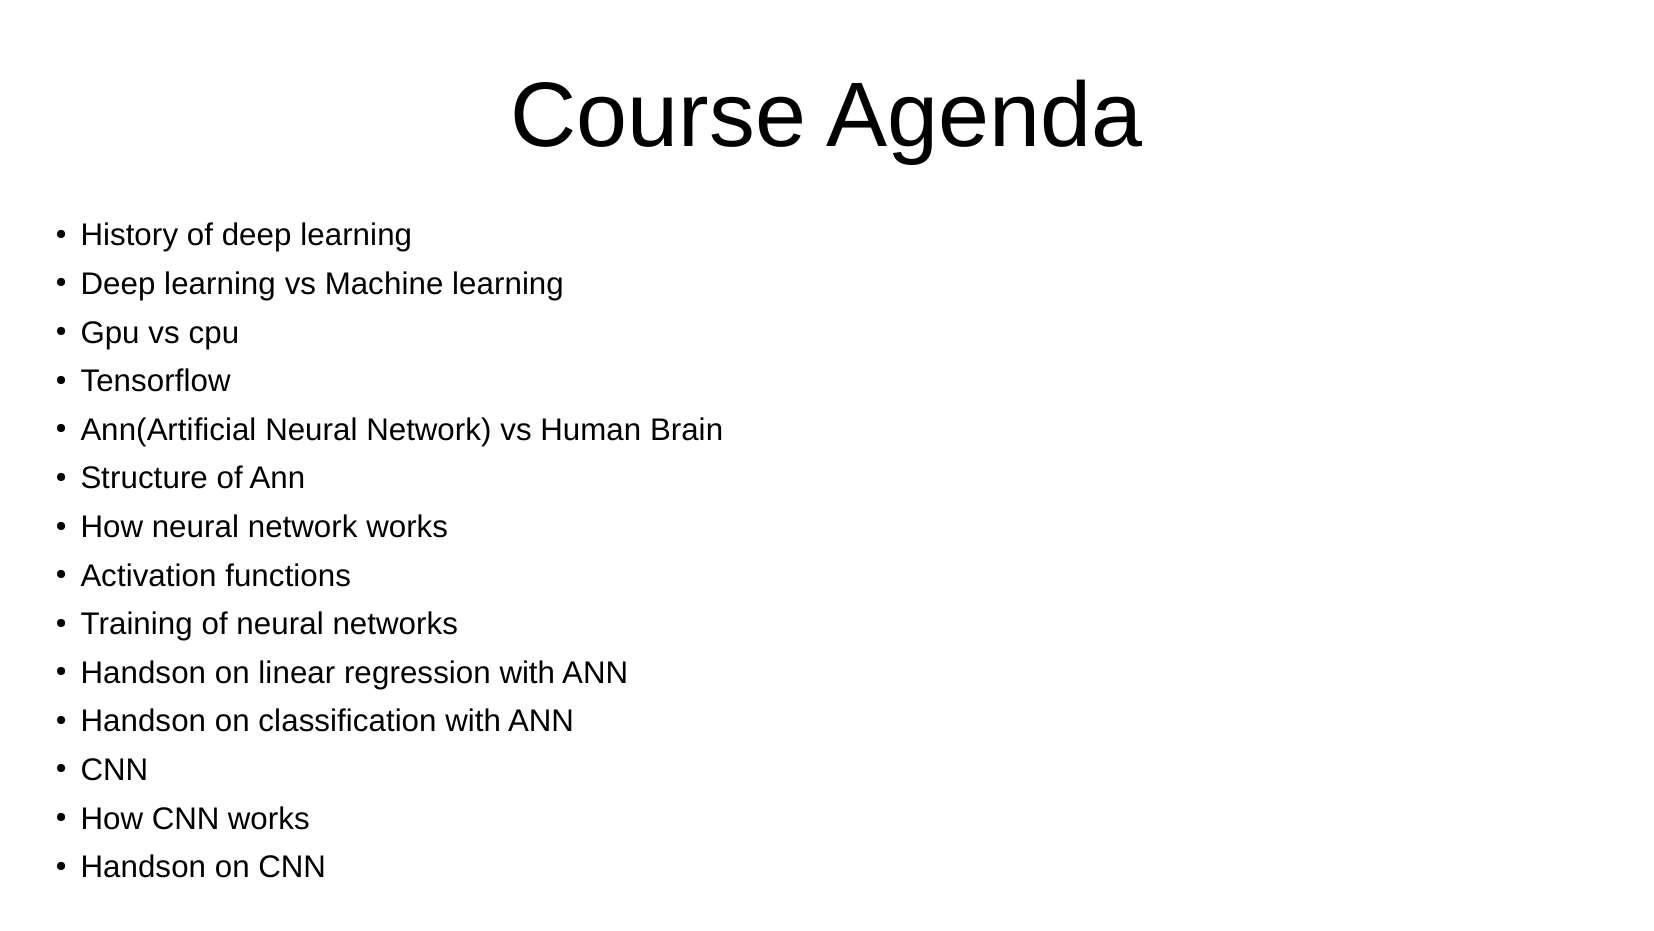

# Course Agenda
History of deep learning
Deep learning vs Machine learning
Gpu vs cpu
Tensorflow
Ann(Artificial Neural Network) vs Human Brain
Structure of Ann
How neural network works
Activation functions
Training of neural networks
Handson on linear regression with ANN
Handson on classification with ANN
CNN
How CNN works
Handson on CNN